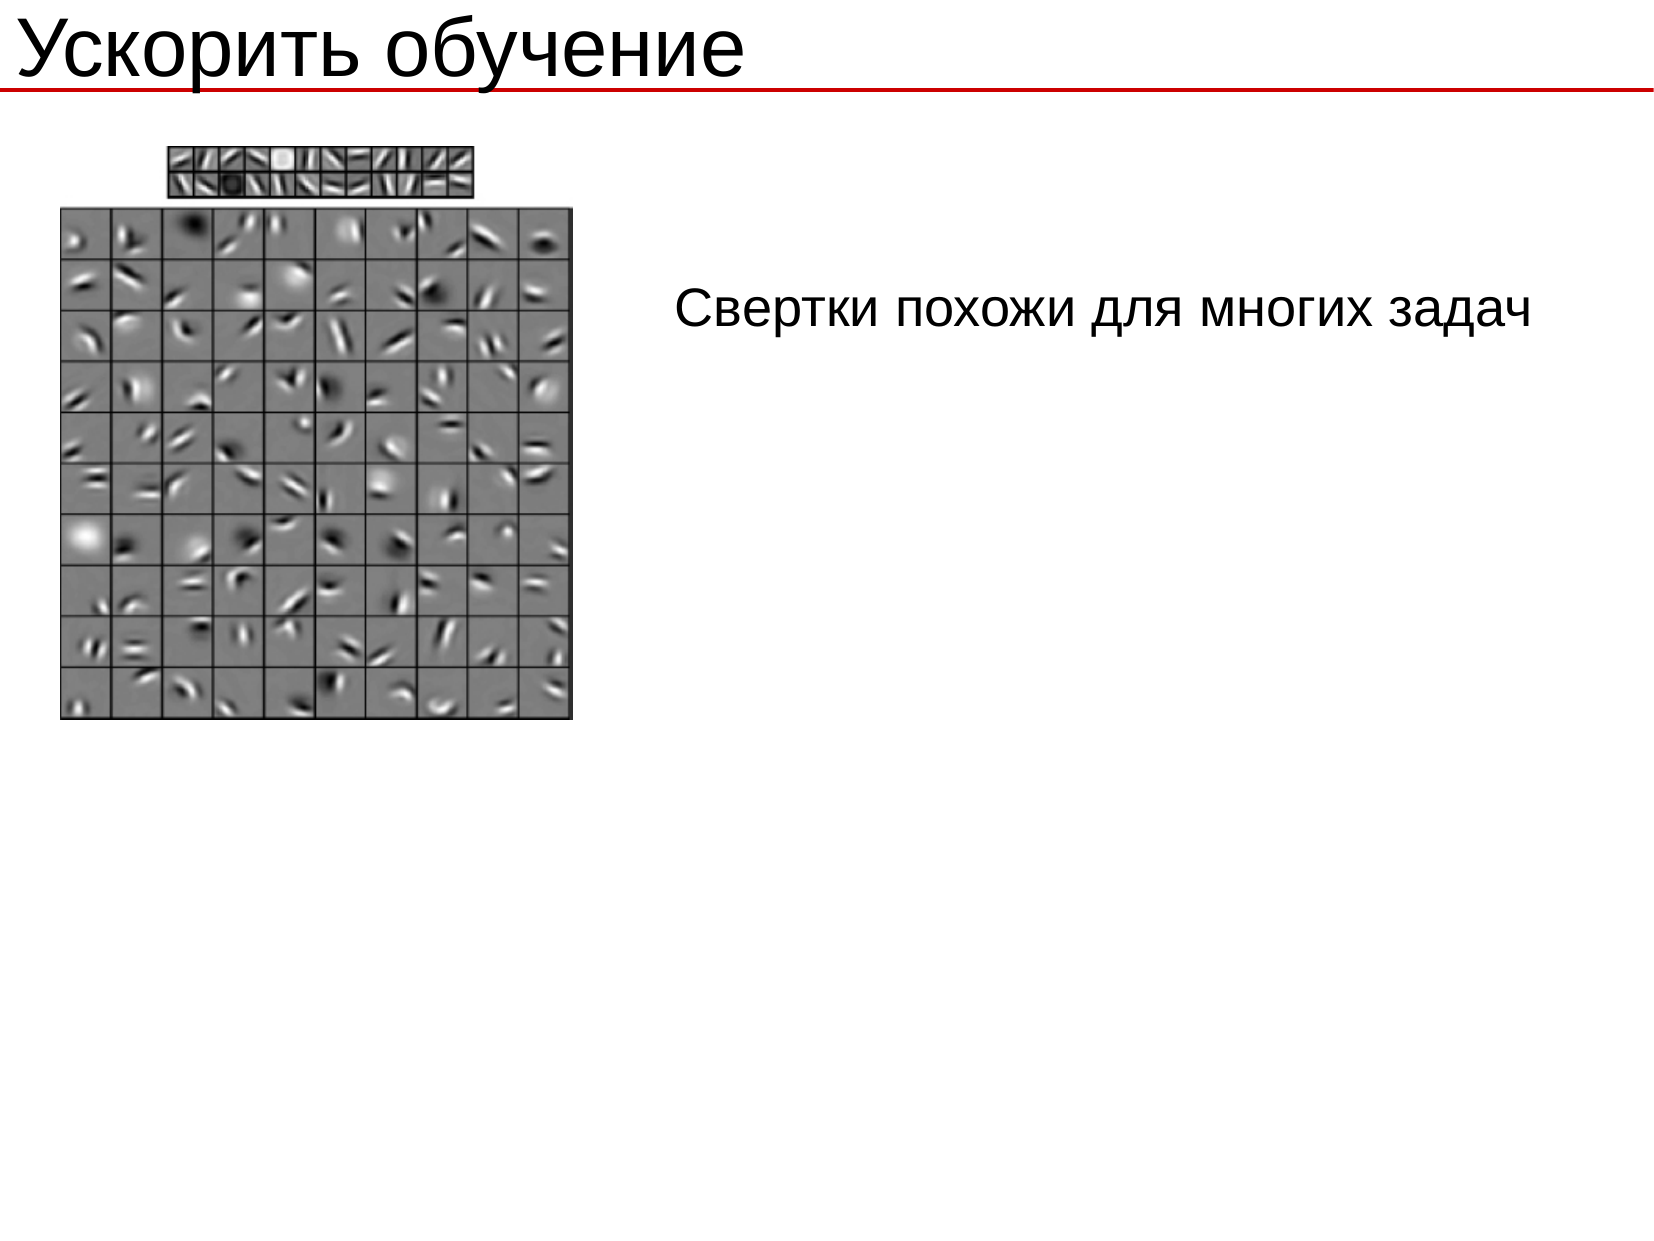

# Ускорить обучение
Свертки похожи для многих задач